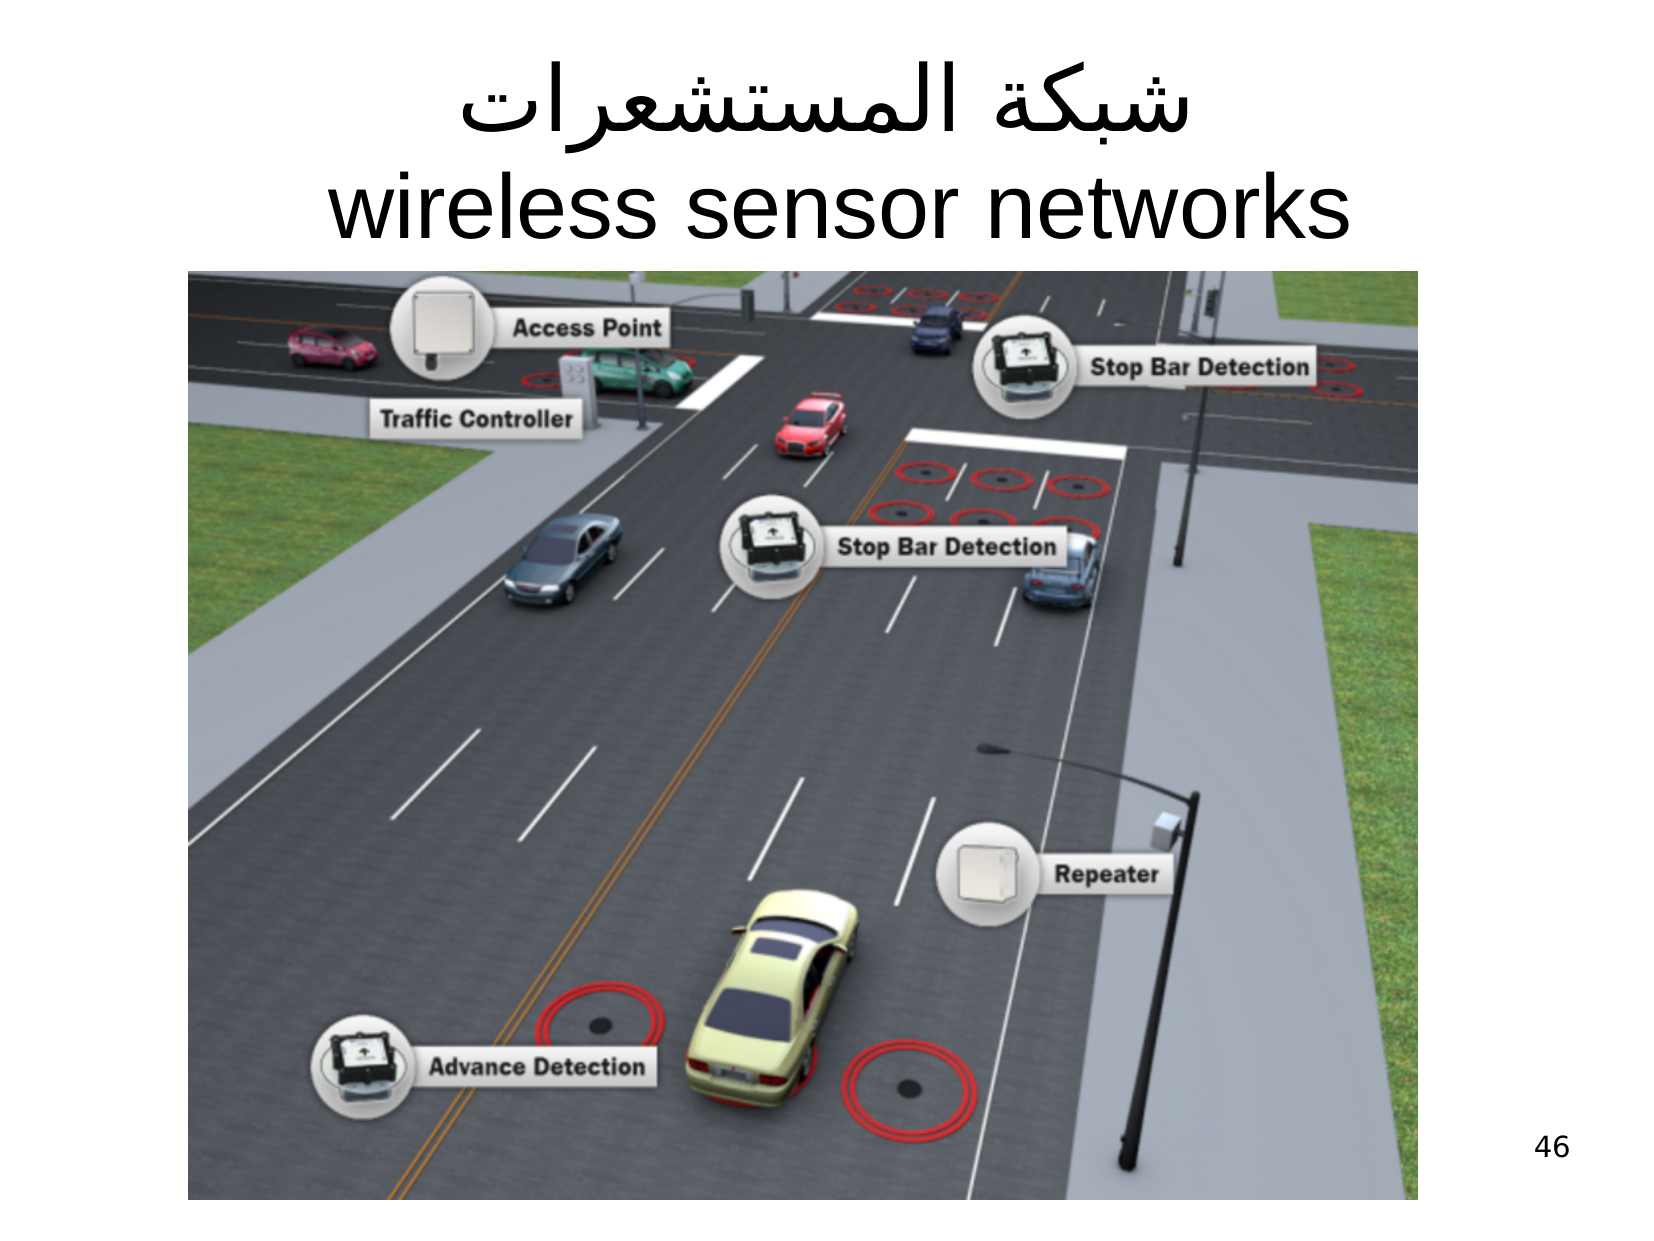

# شبكة المستشعرات wireless sensor networks
46